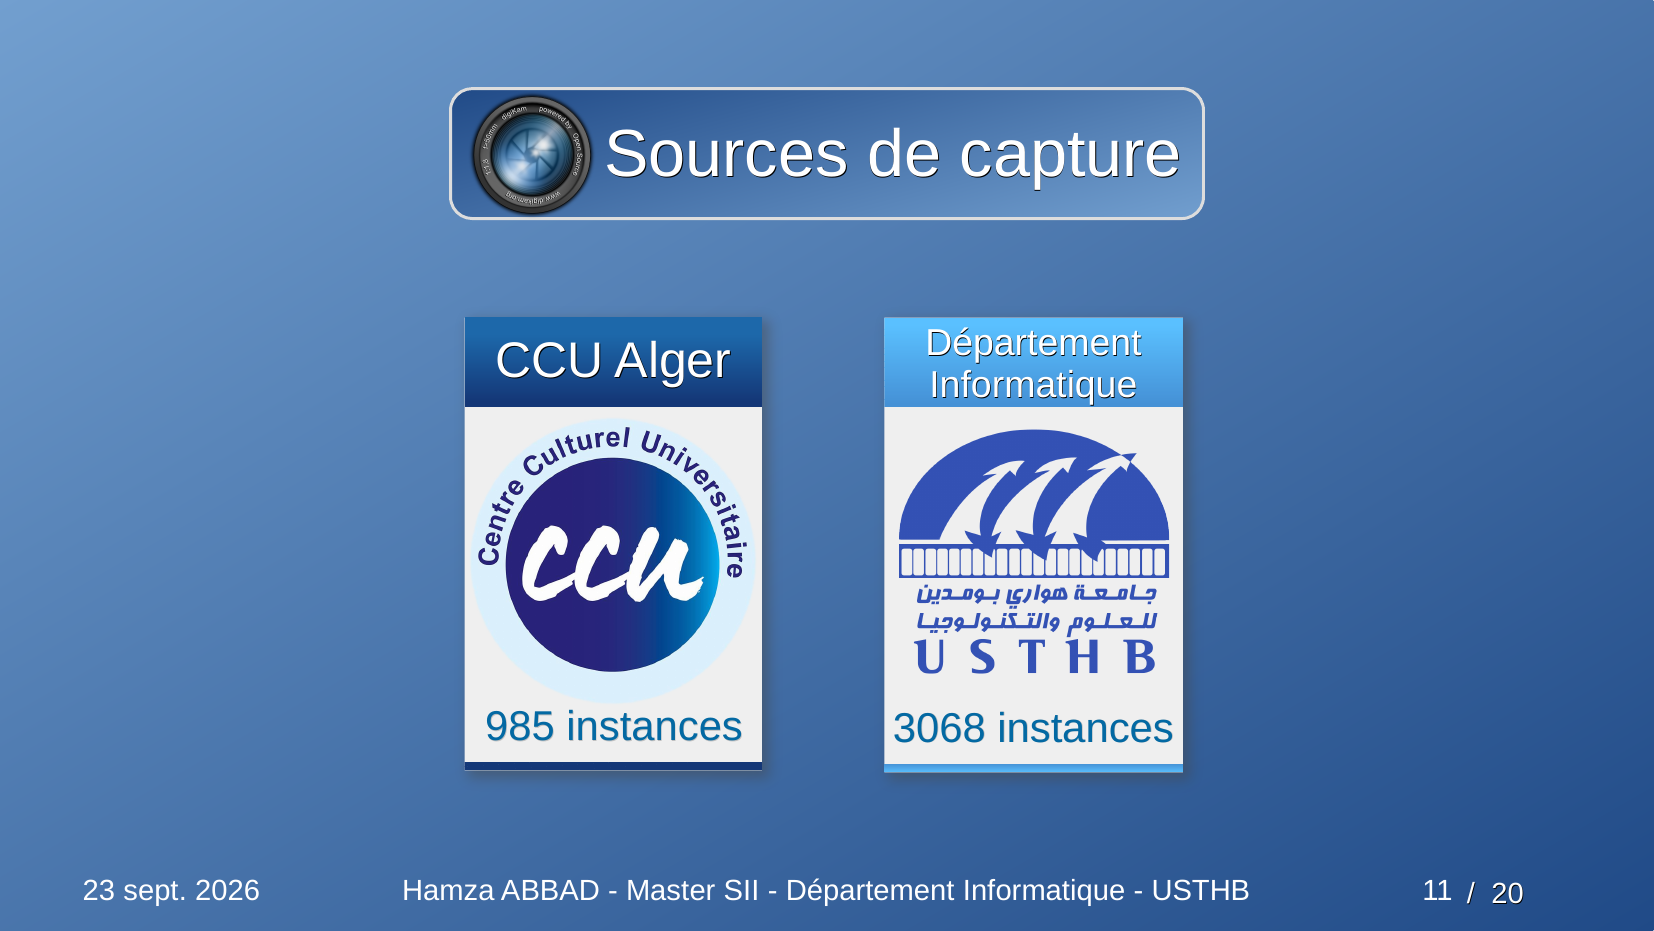

Sources de capture
CCU Alger
985 instances
Département Informatique
3068 instances
Hamza ABBAD - Master SII - Département Informatique - USTHB
11